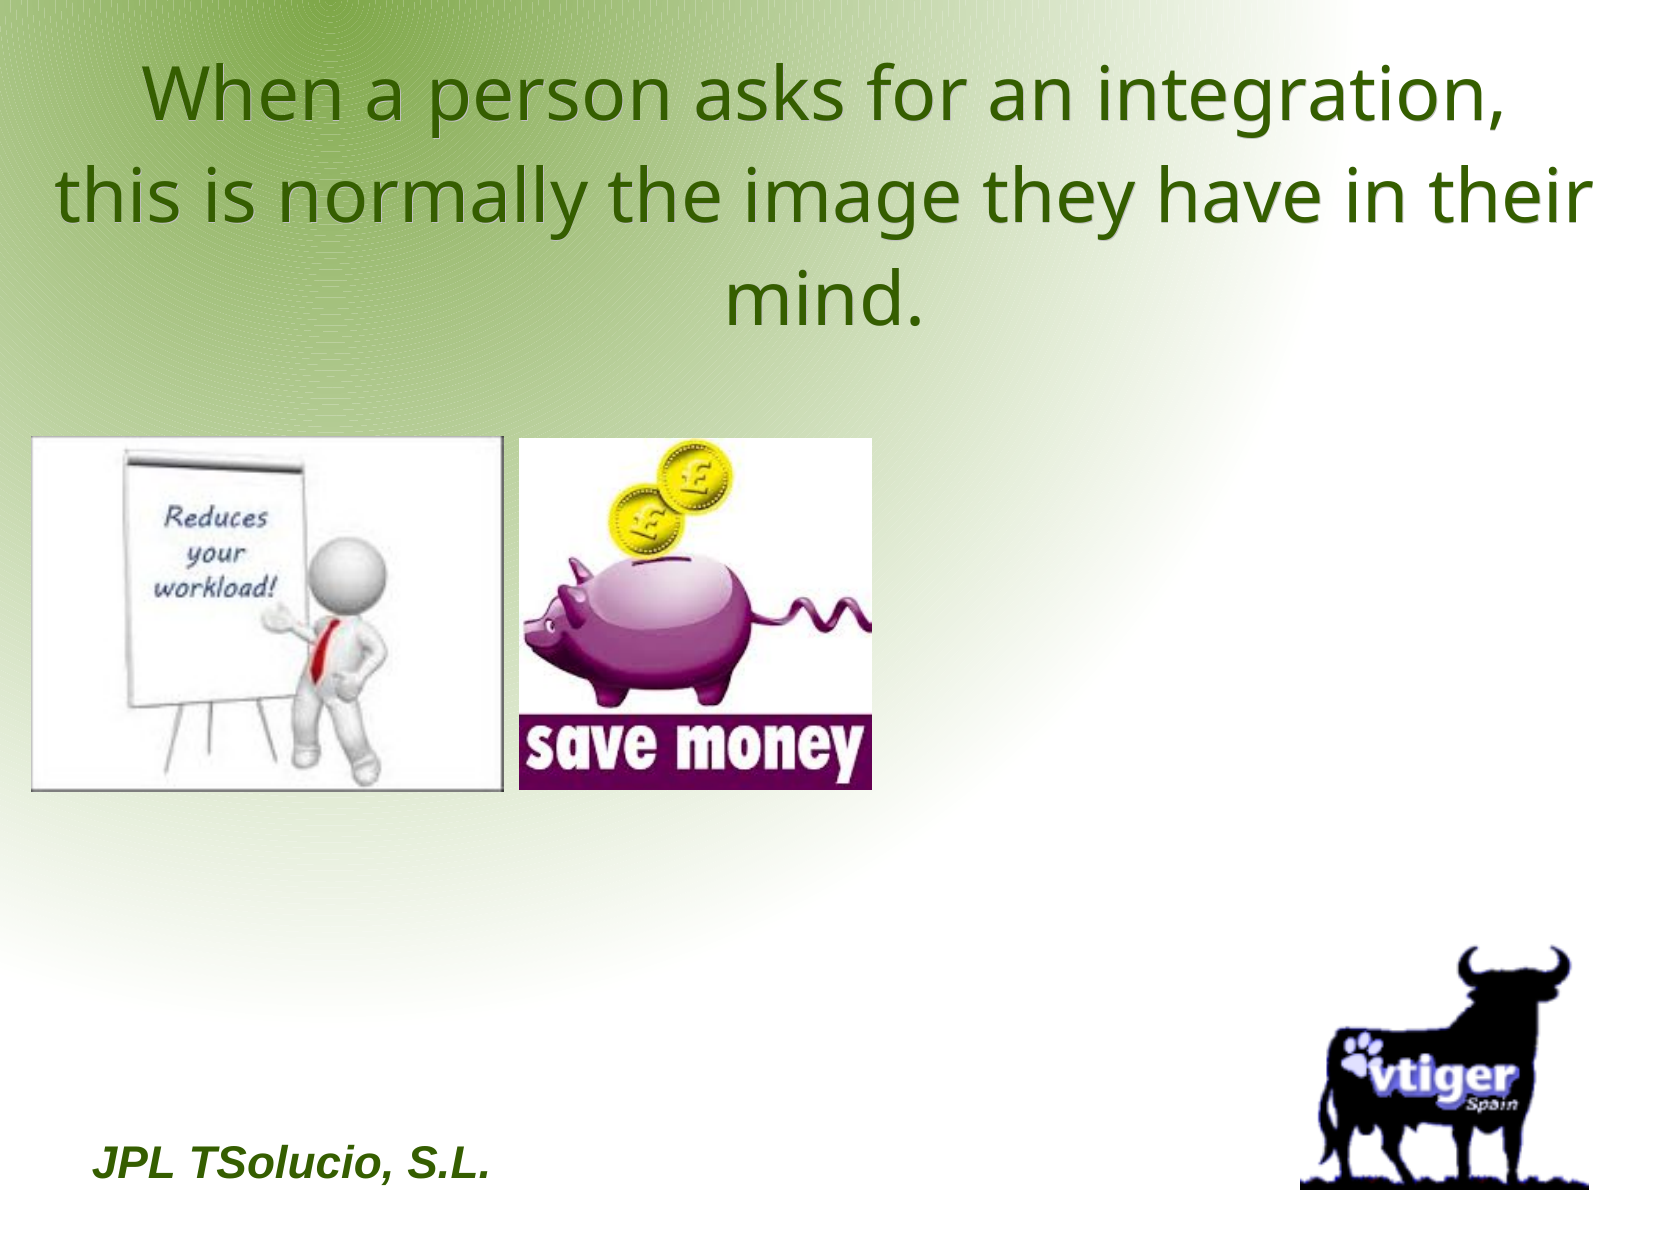

# When a person asks for an integration, this is normally the image they have in their mind.